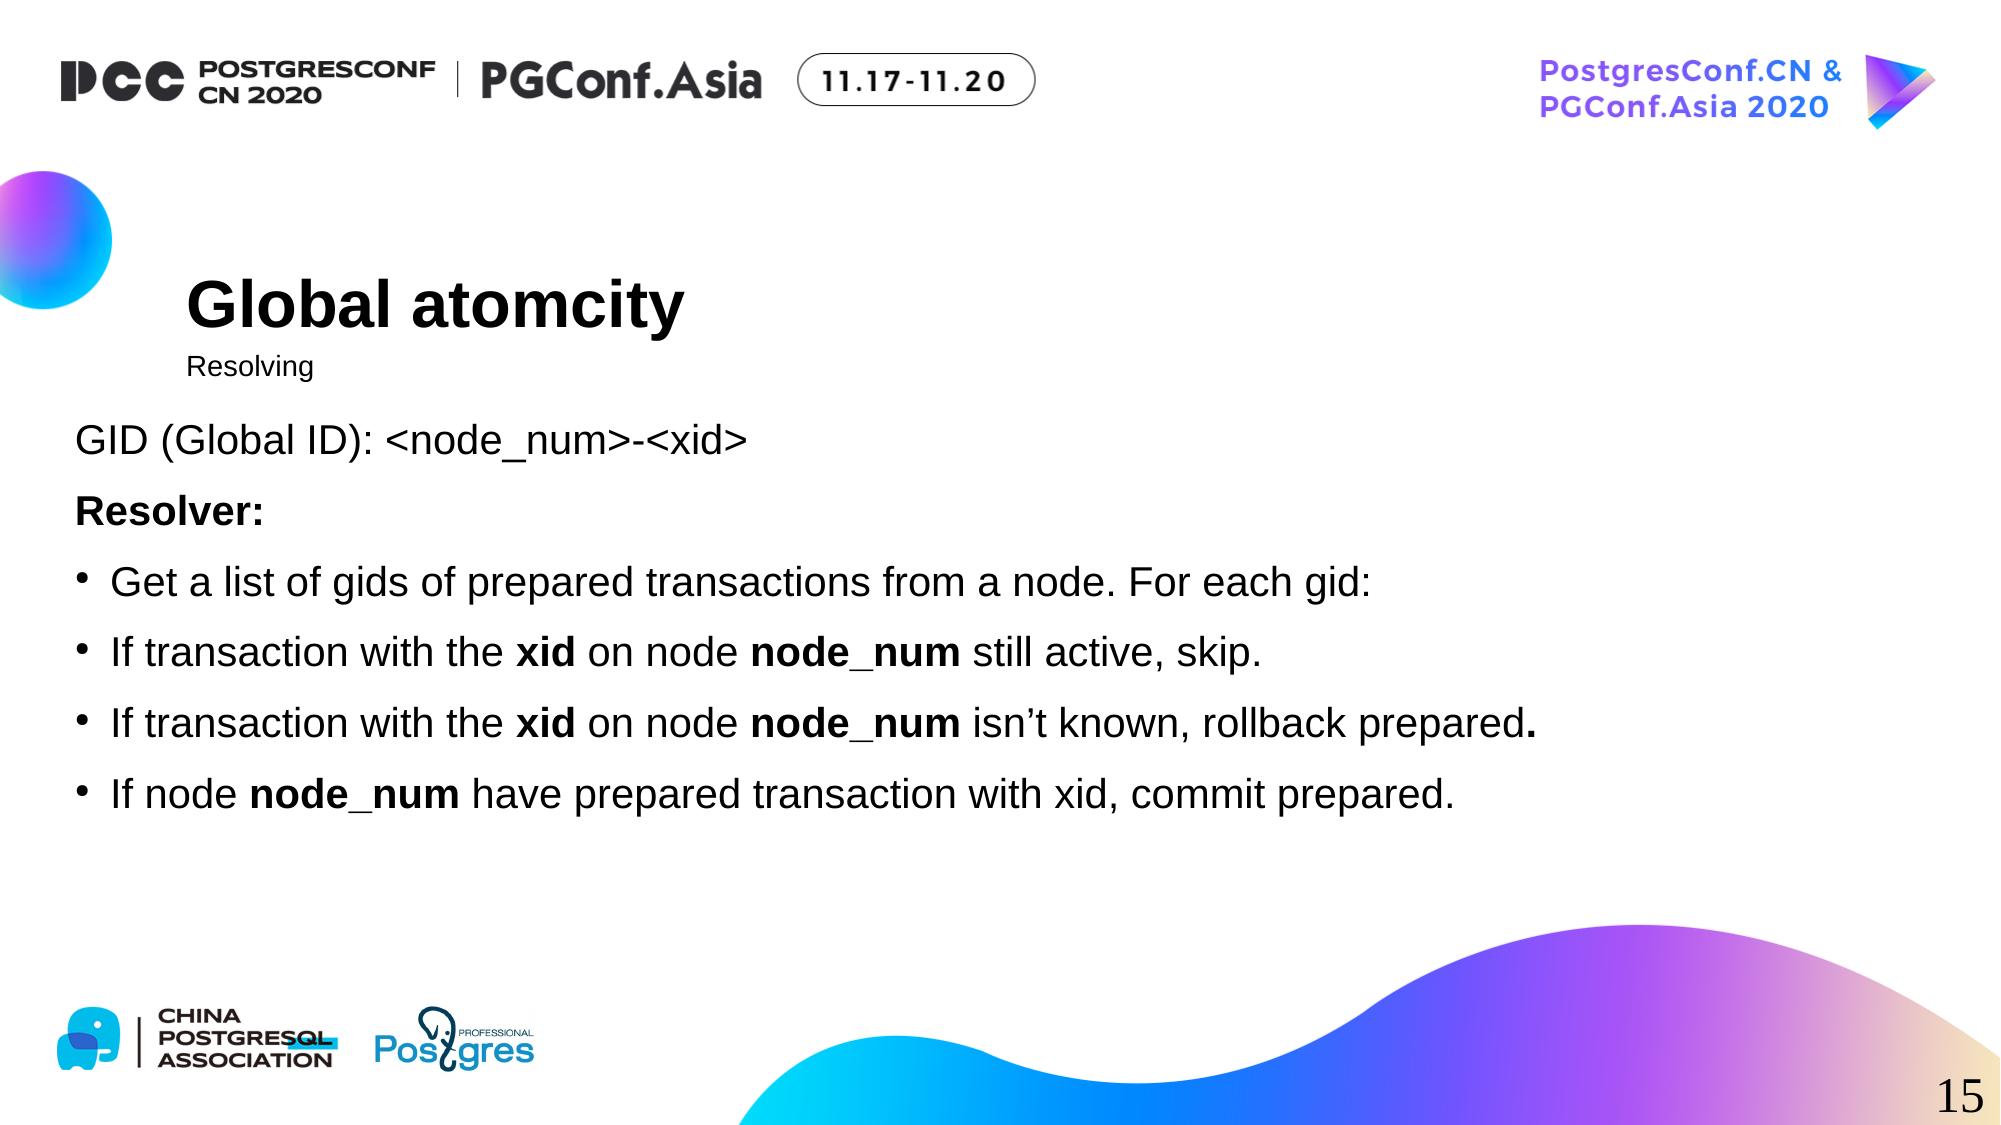

Global atomcity
Resolving
GID (Global ID): <node_num>-<xid>
Resolver:
Get a list of gids of prepared transactions from a node. For each gid:
If transaction with the xid on node node_num still active, skip.
If transaction with the xid on node node_num isn’t known, rollback prepared.
If node node_num have prepared transaction with xid, commit prepared.